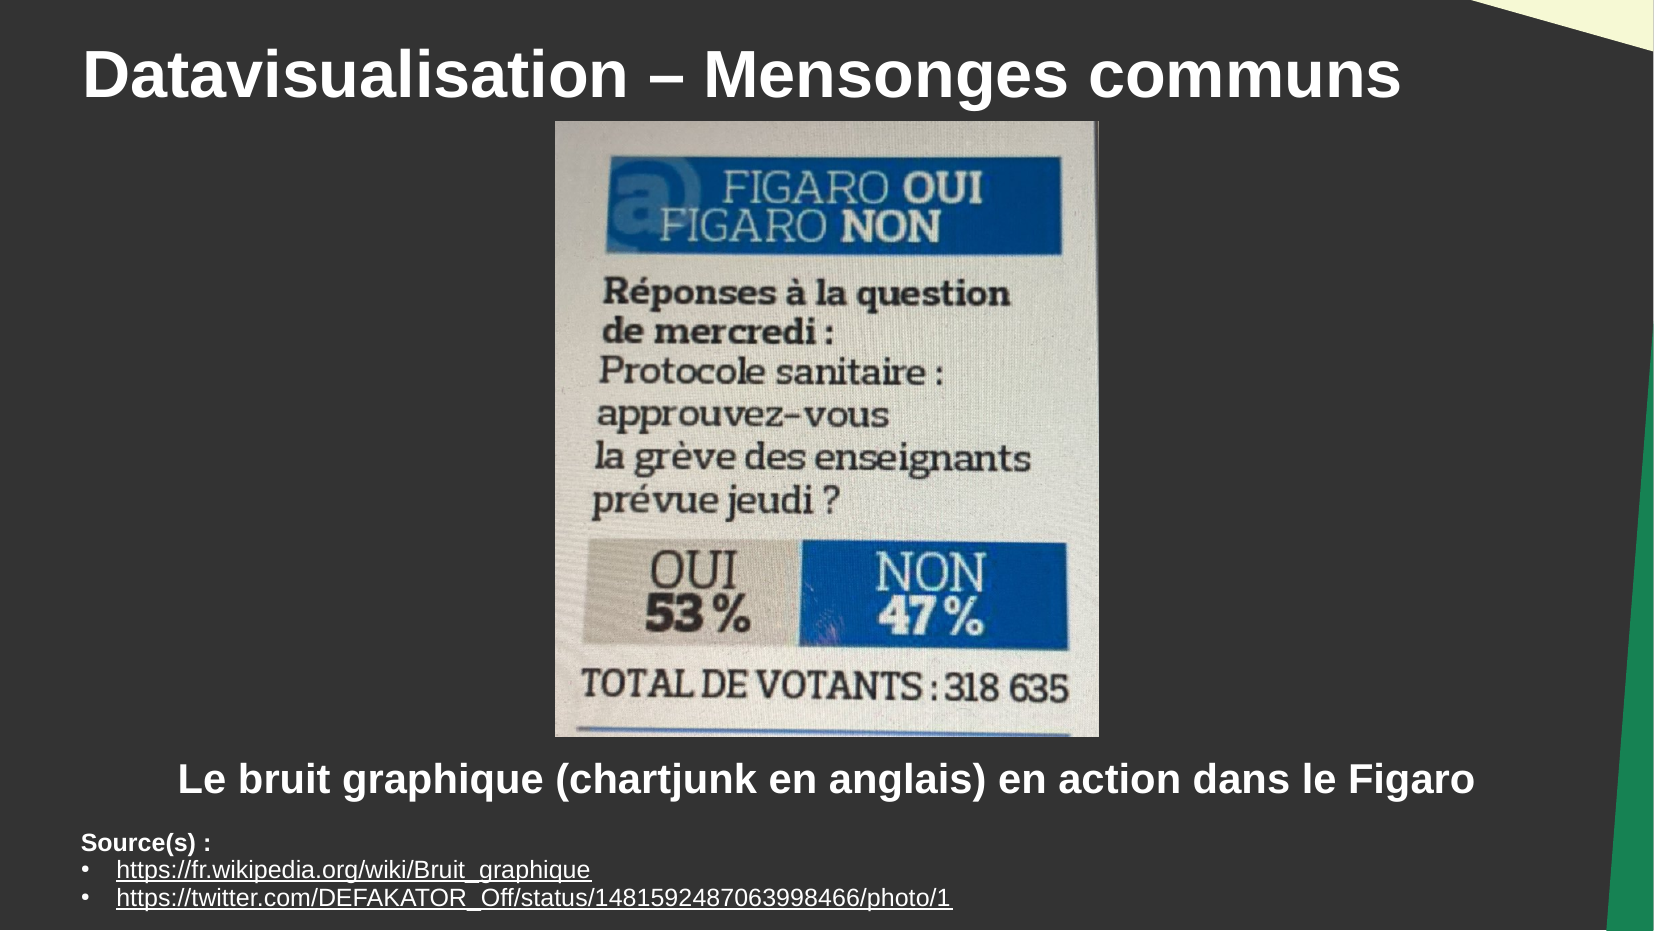

Datavisualisation – Mensonges communs
# Le bruit graphique (chartjunk en anglais) en action dans le Figaro
Source(s) :
https://fr.wikipedia.org/wiki/Bruit_graphique
https://twitter.com/DEFAKATOR_Off/status/1481592487063998466/photo/1